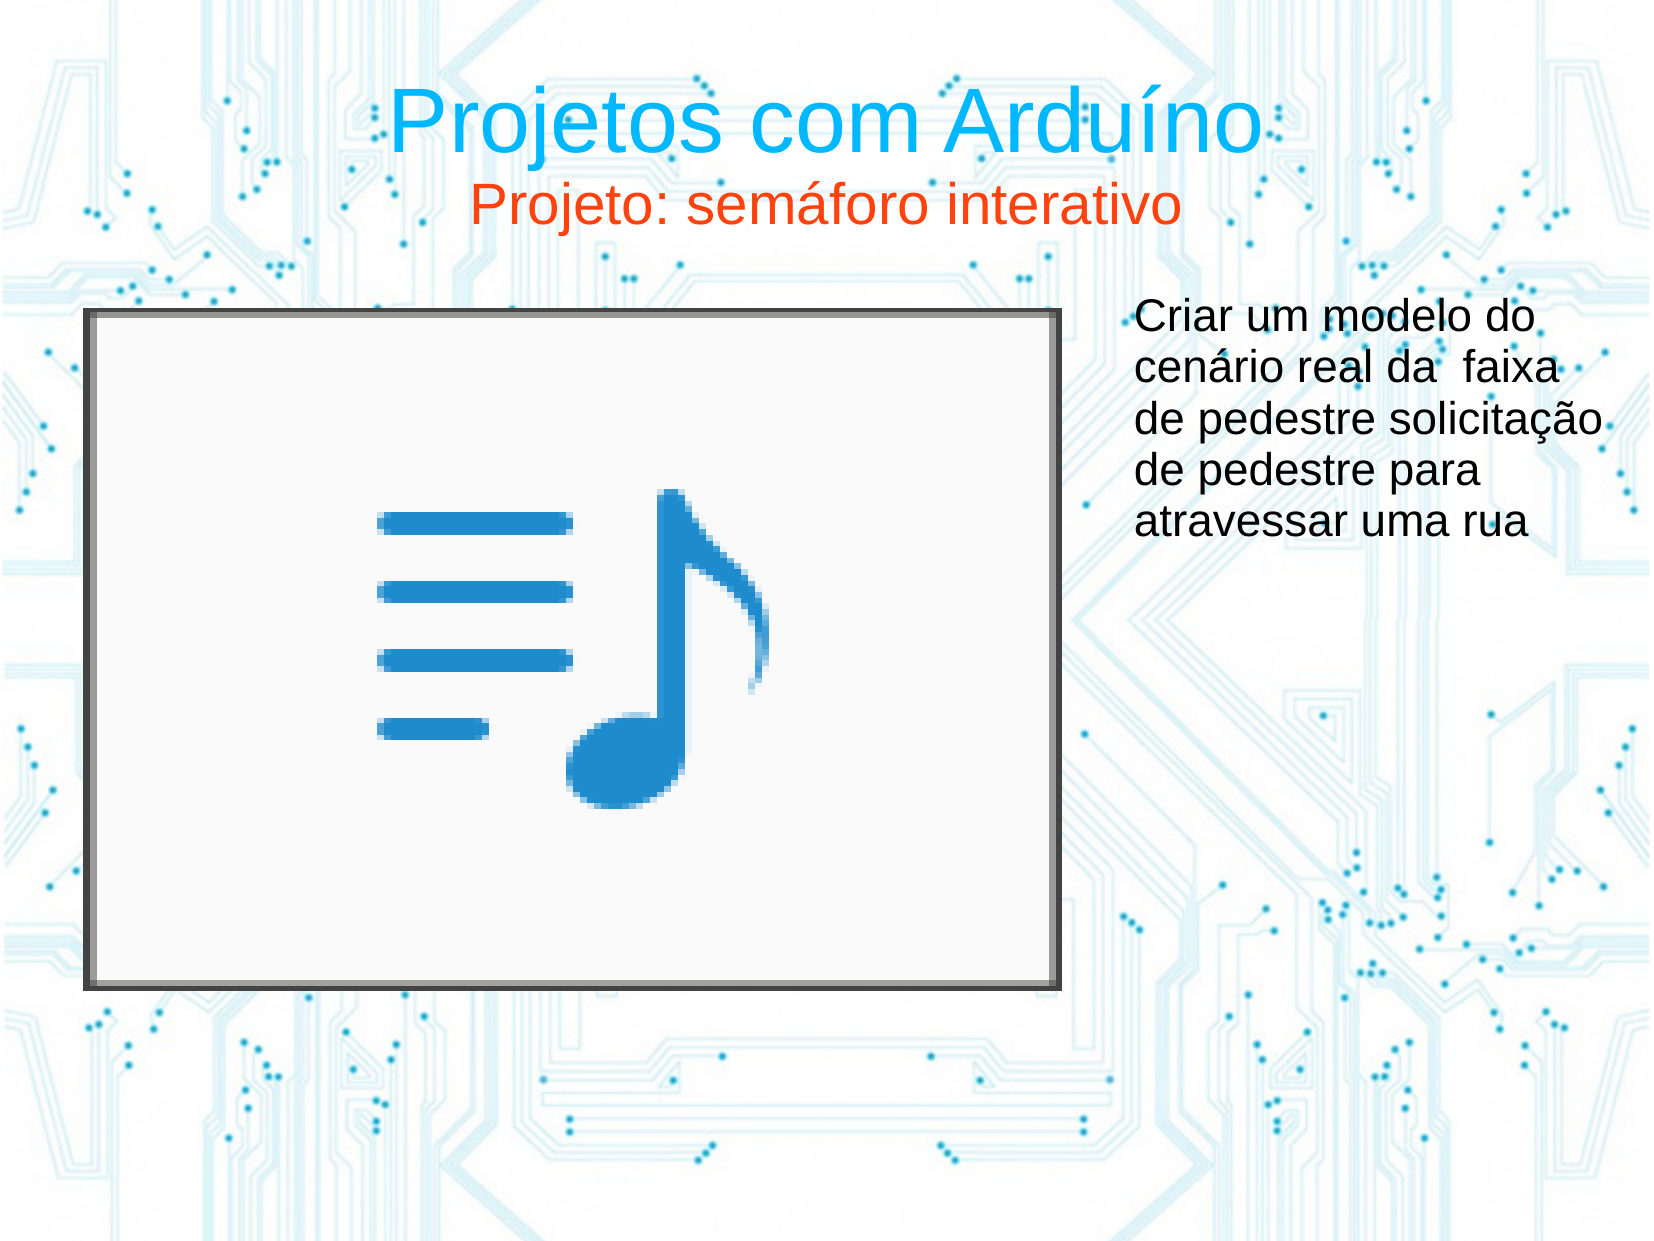

# Projetos com Arduíno Projeto: semáforo interativo
Criar um modelo do cenário real da faixa de pedestre solicitação de pedestre para atravessar uma rua